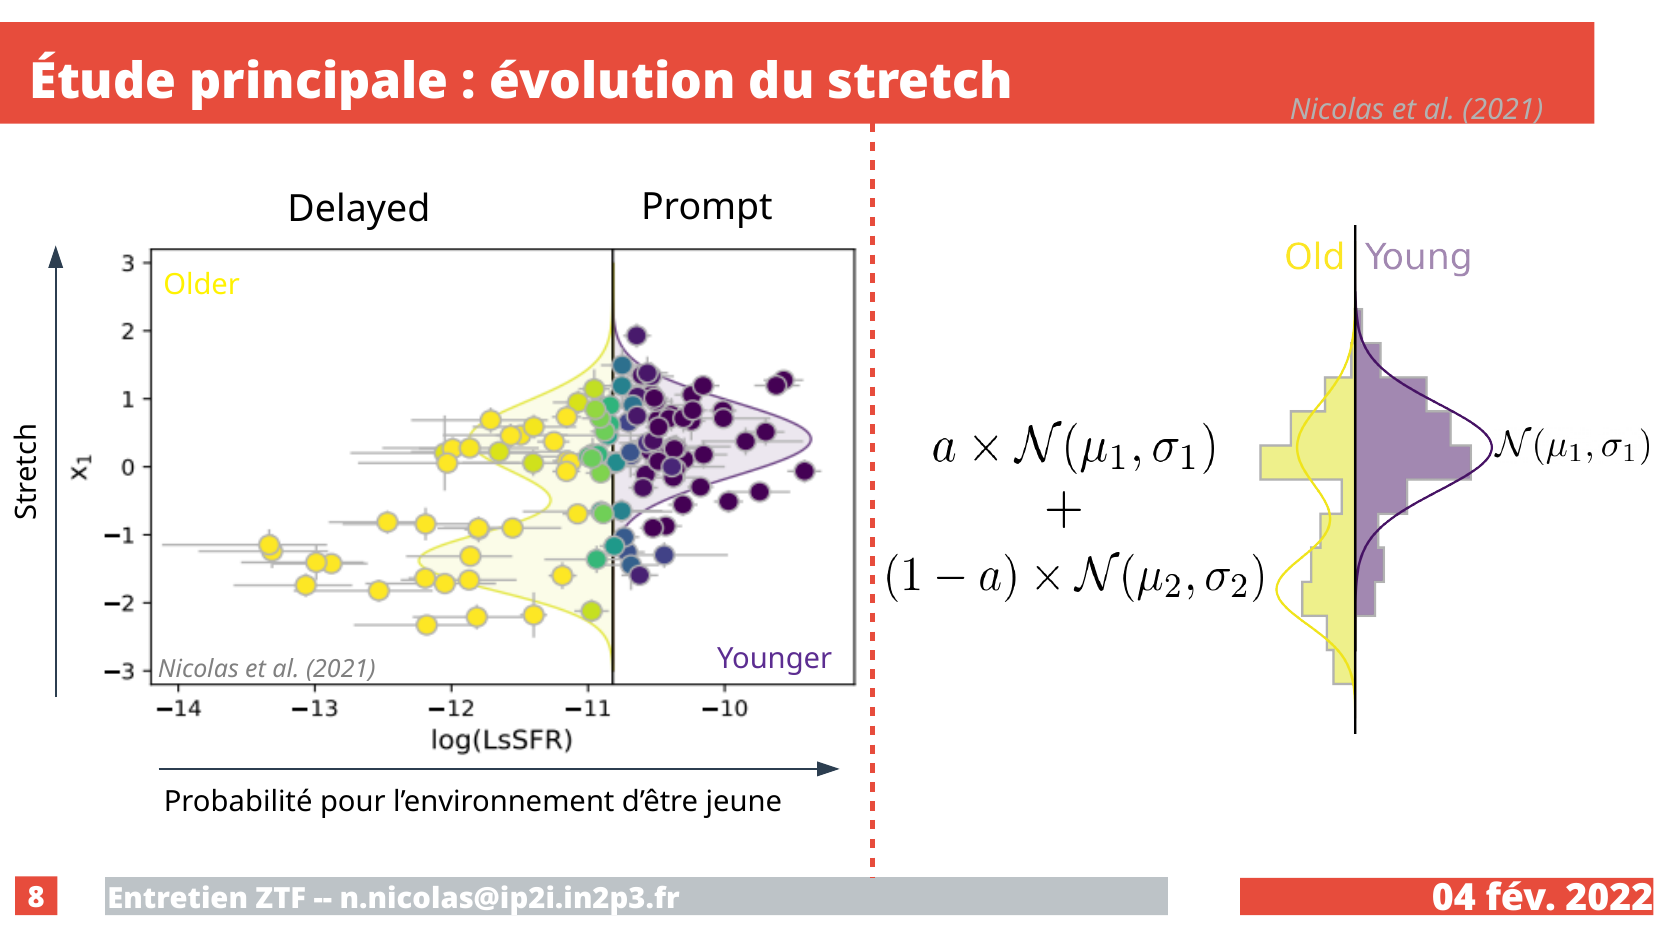

# Étude principale : évolution du stretch
Nicolas et al. (2021)
Prompt
Delayed
Older
Stretch
Younger
Probabilité pour l’environnement d’être jeune
Nicolas et al. (2021)
8
Entretien ZTF -- n.nicolas@ip2i.in2p3.fr
04 fév. 2022